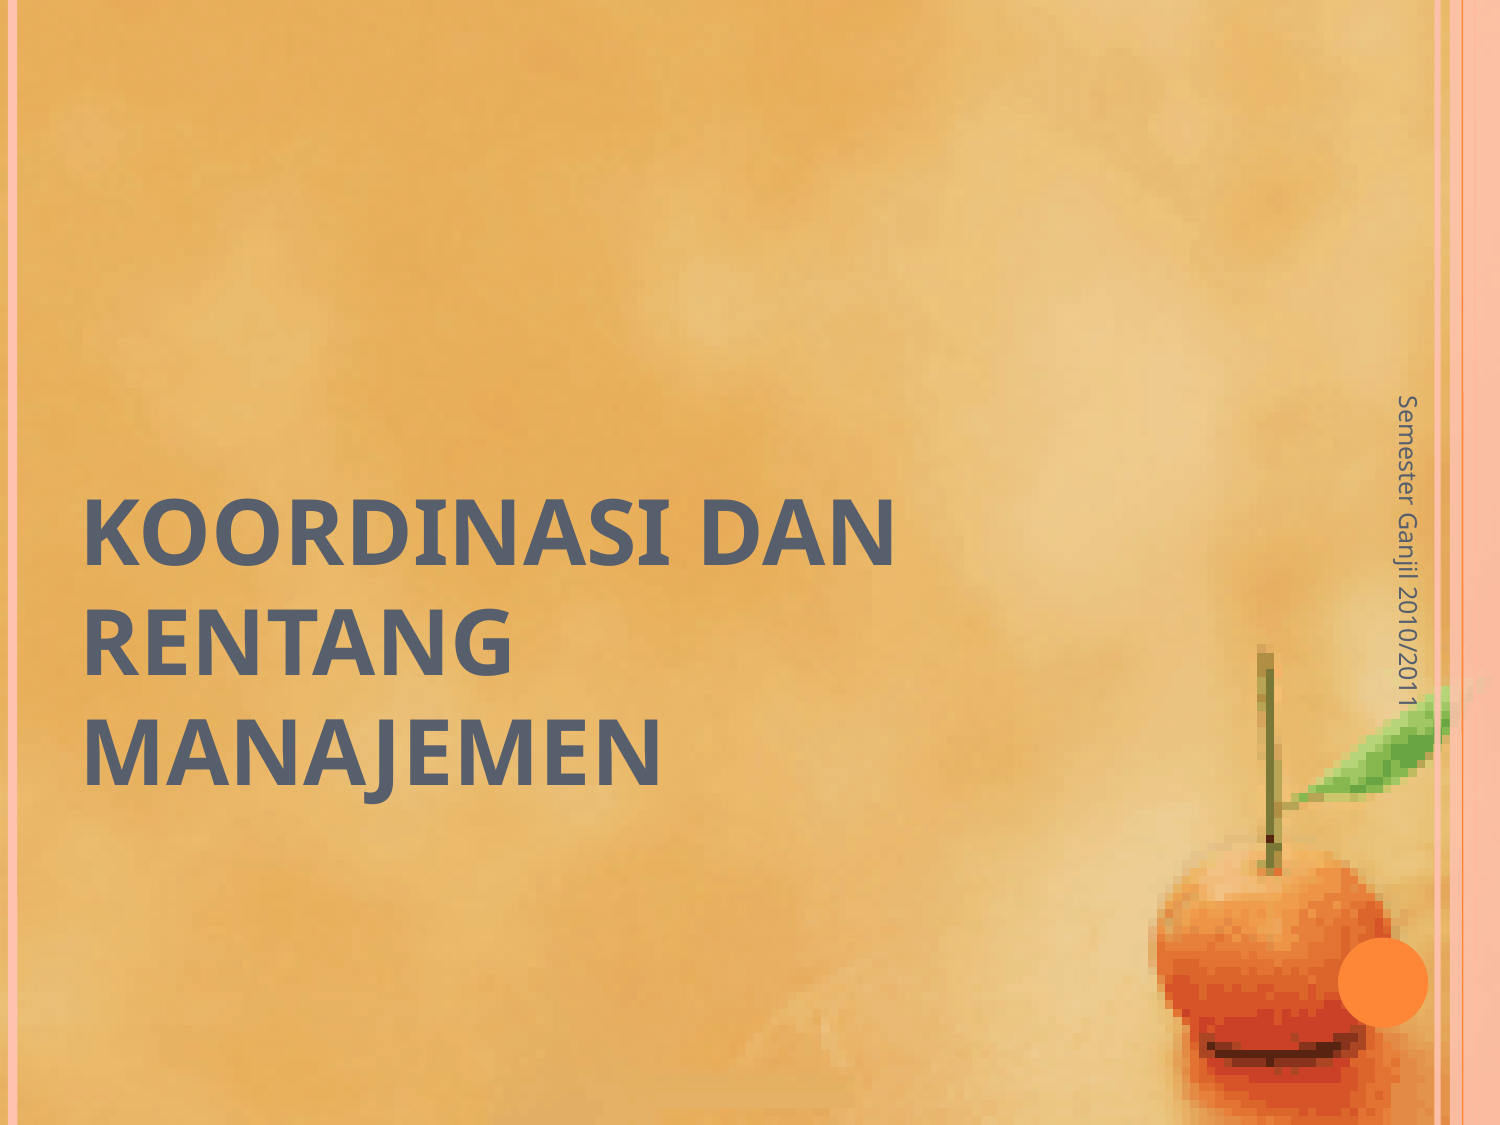

# Koordinasi dan Rentang Manajemen
Semester Ganjil 2010/2011